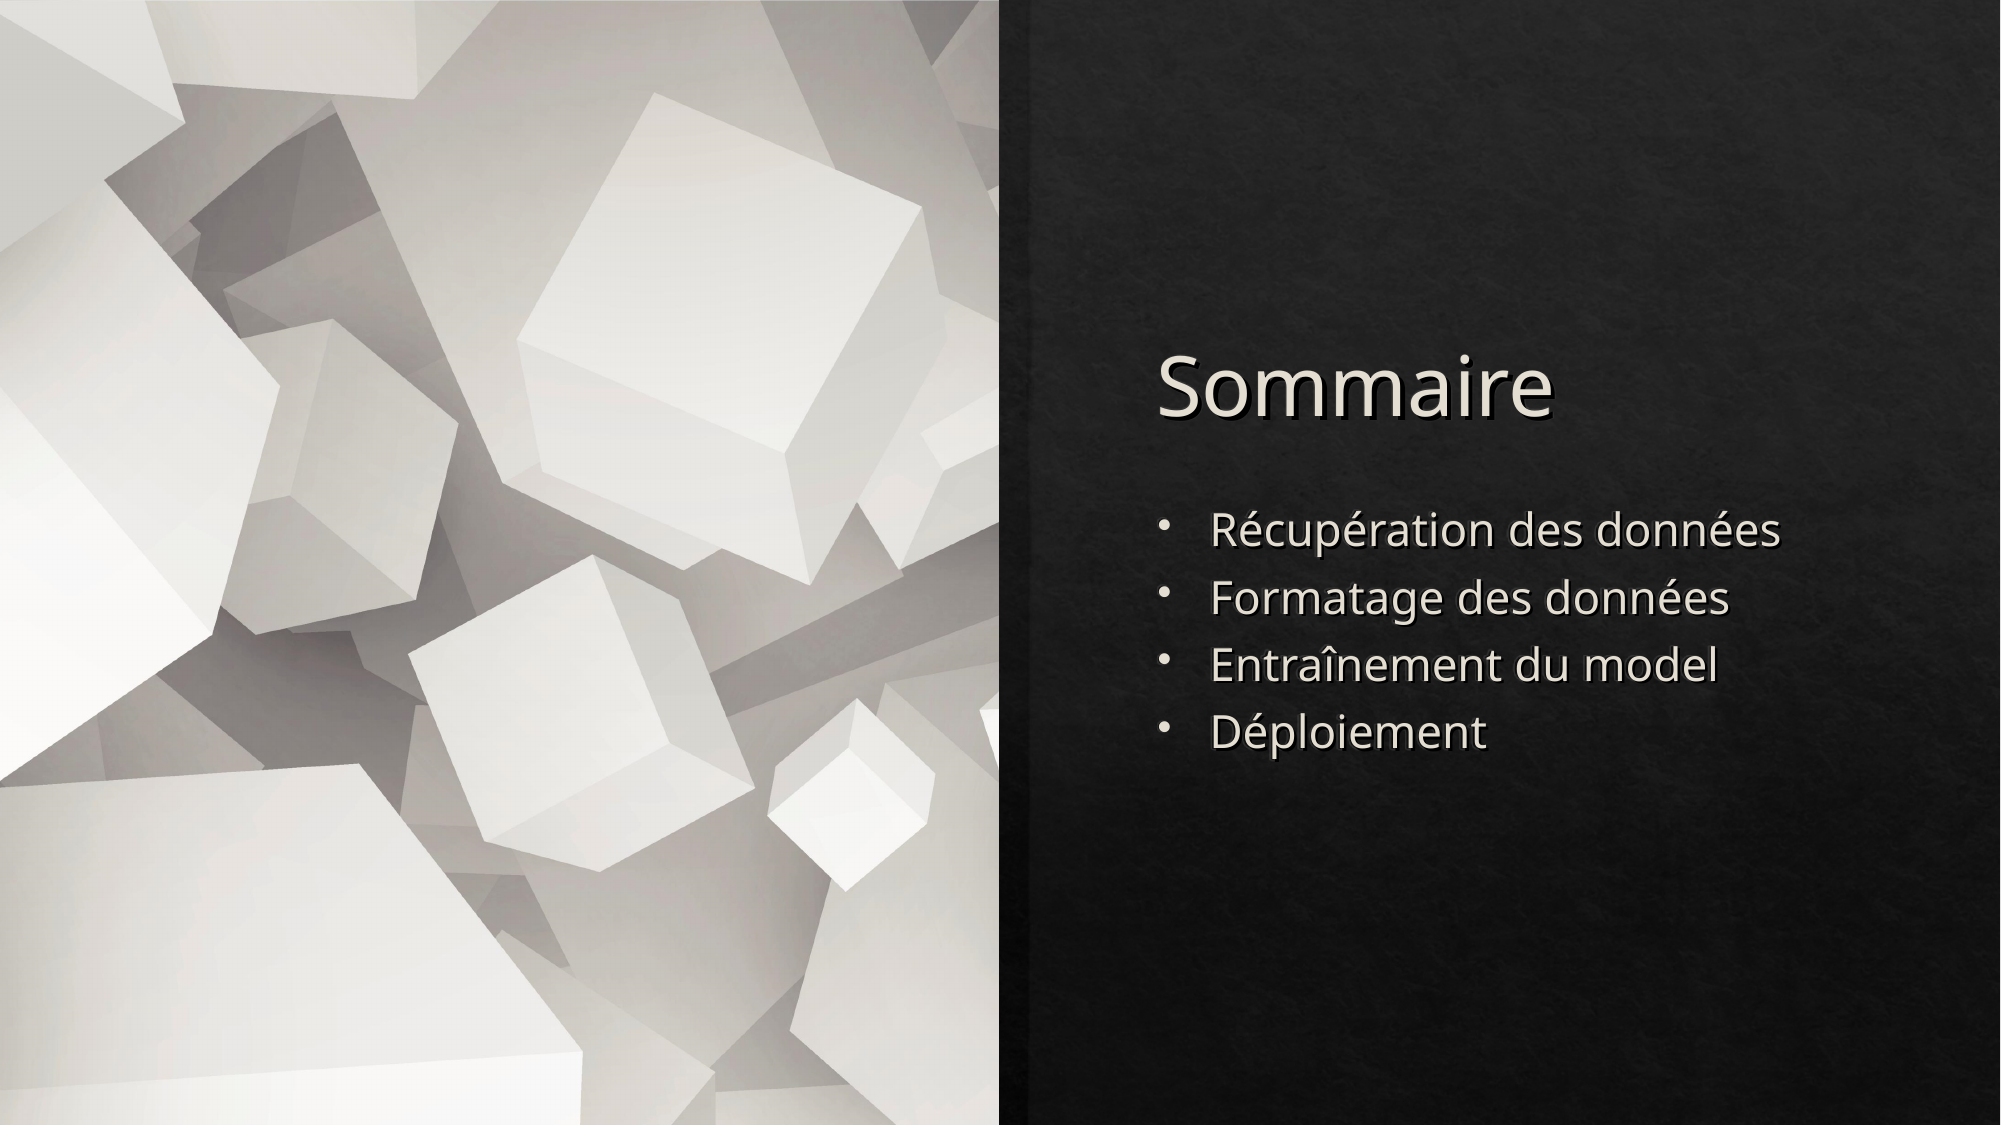

# Sommaire
Récupération des données
Formatage des données
Entraînement du model
Déploiement